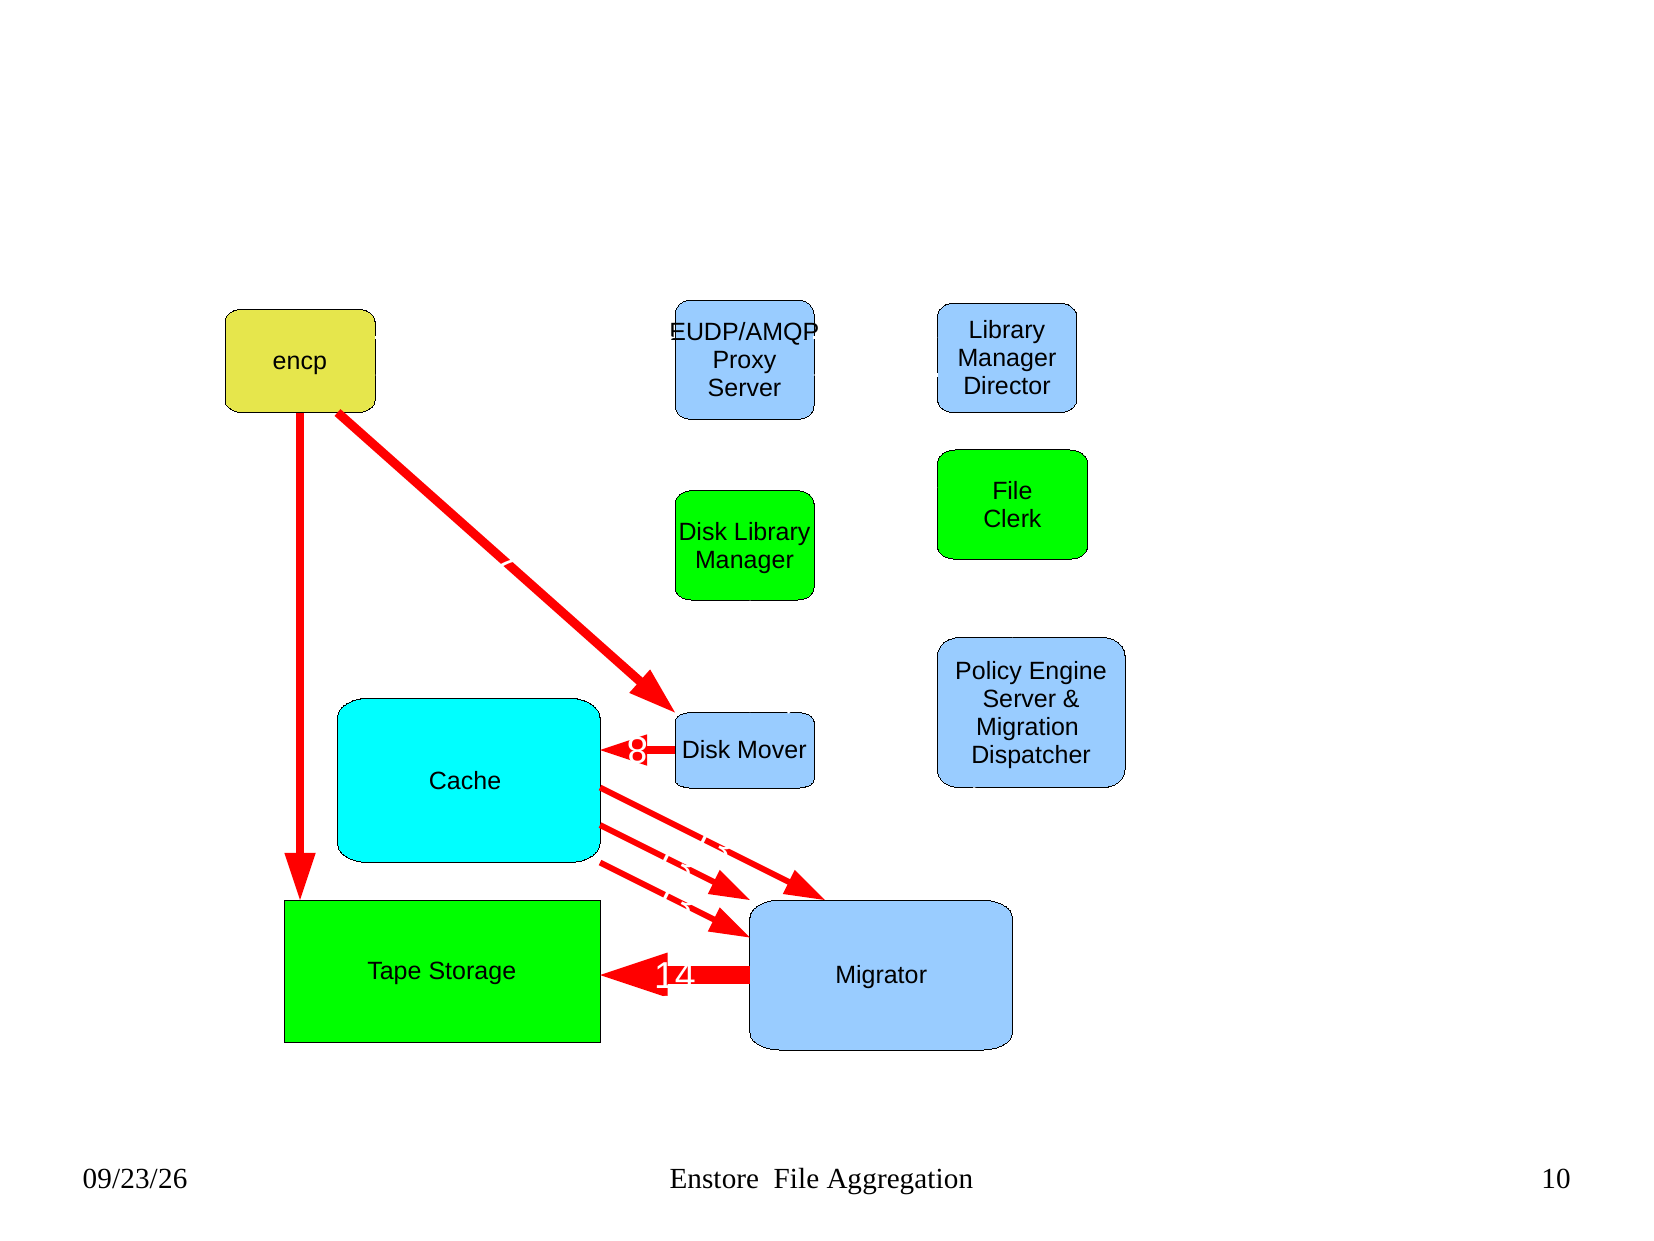

# Writing files.
EUDP/AMQP
Proxy
Server
Library
Manager
Director
encp
1
2
4
3
7
5
10
File
Clerk
Disk Library
Manager
9
11
6
Policy Engine
Server &
Migration
Dispatcher
Cache
Disk Mover
8
13
12
13
13
Tape Storage
Migrator
14
encp
Enstore File Aggregation
10